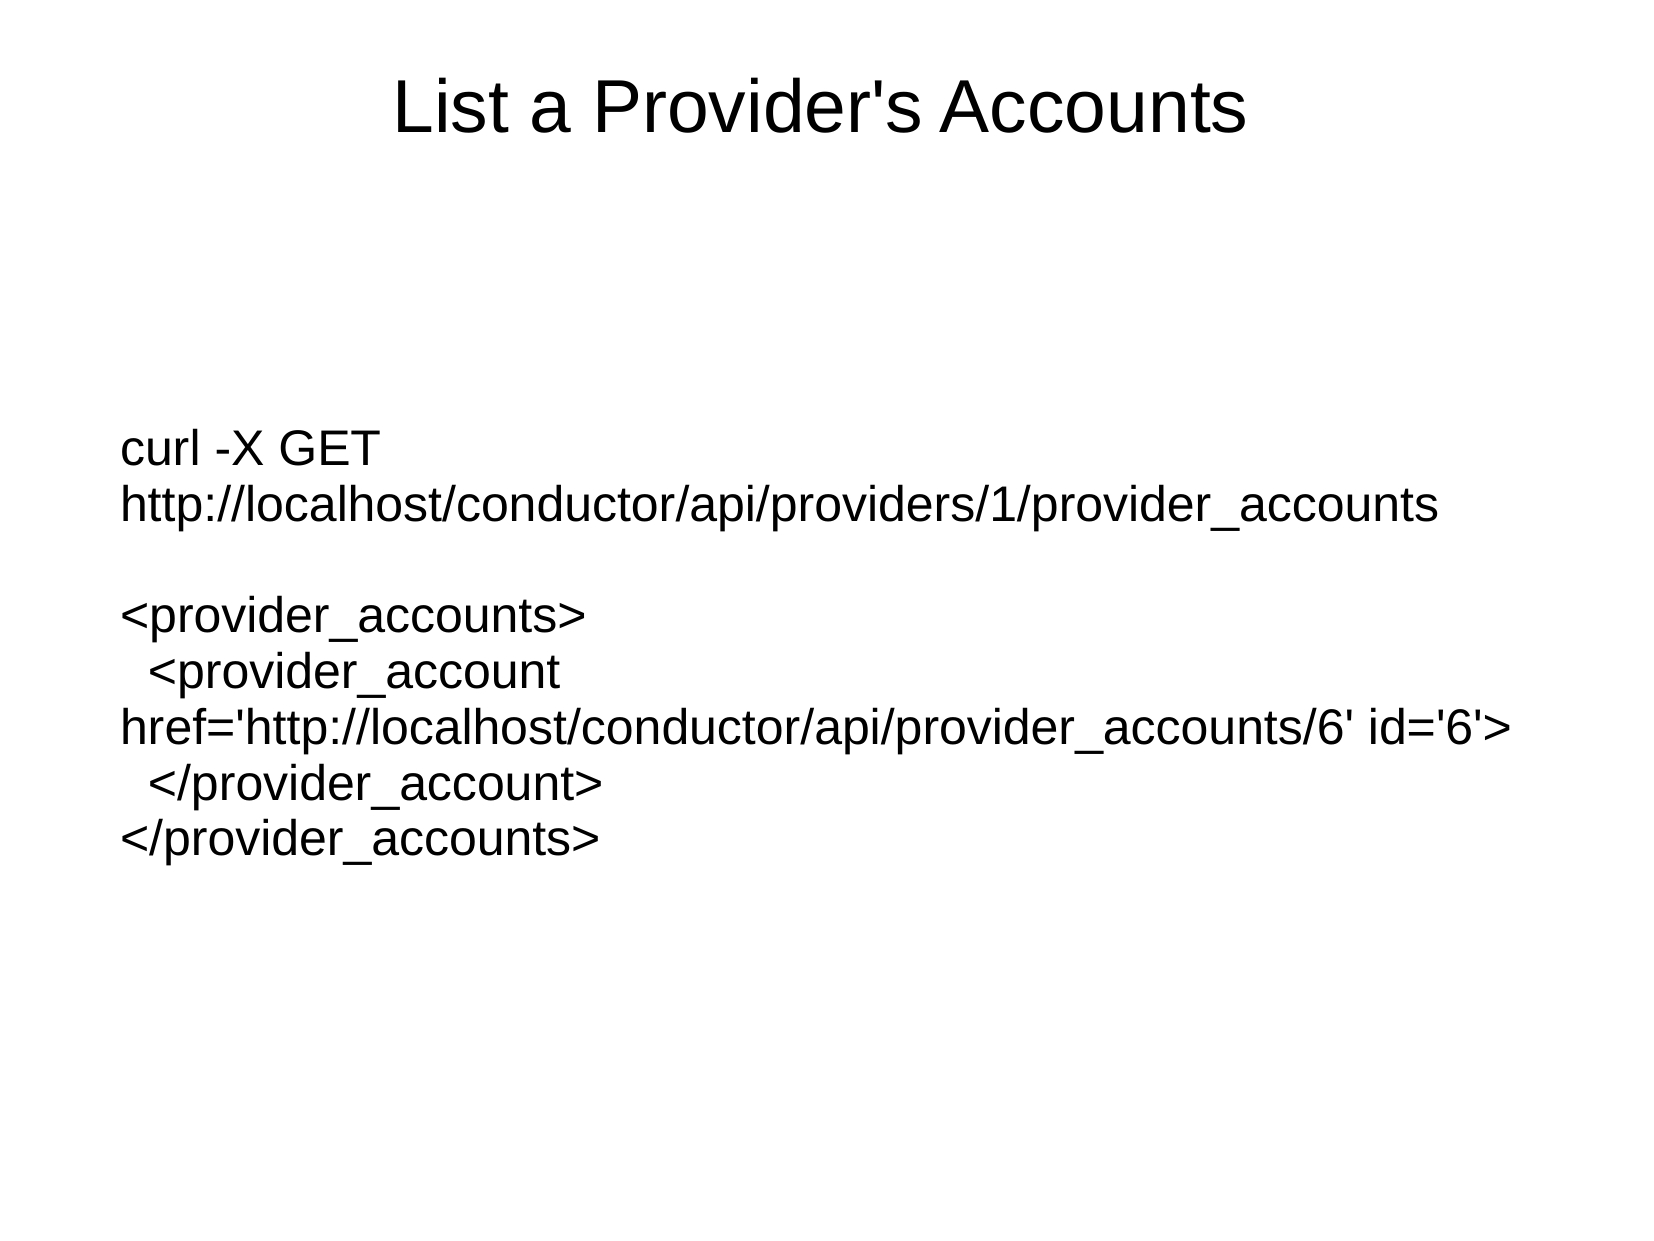

# List a Provider's Accounts
curl -X GET http://localhost/conductor/api/providers/1/provider_accounts
<provider_accounts>
 <provider_account href='http://localhost/conductor/api/provider_accounts/6' id='6'>
 </provider_account>
</provider_accounts>